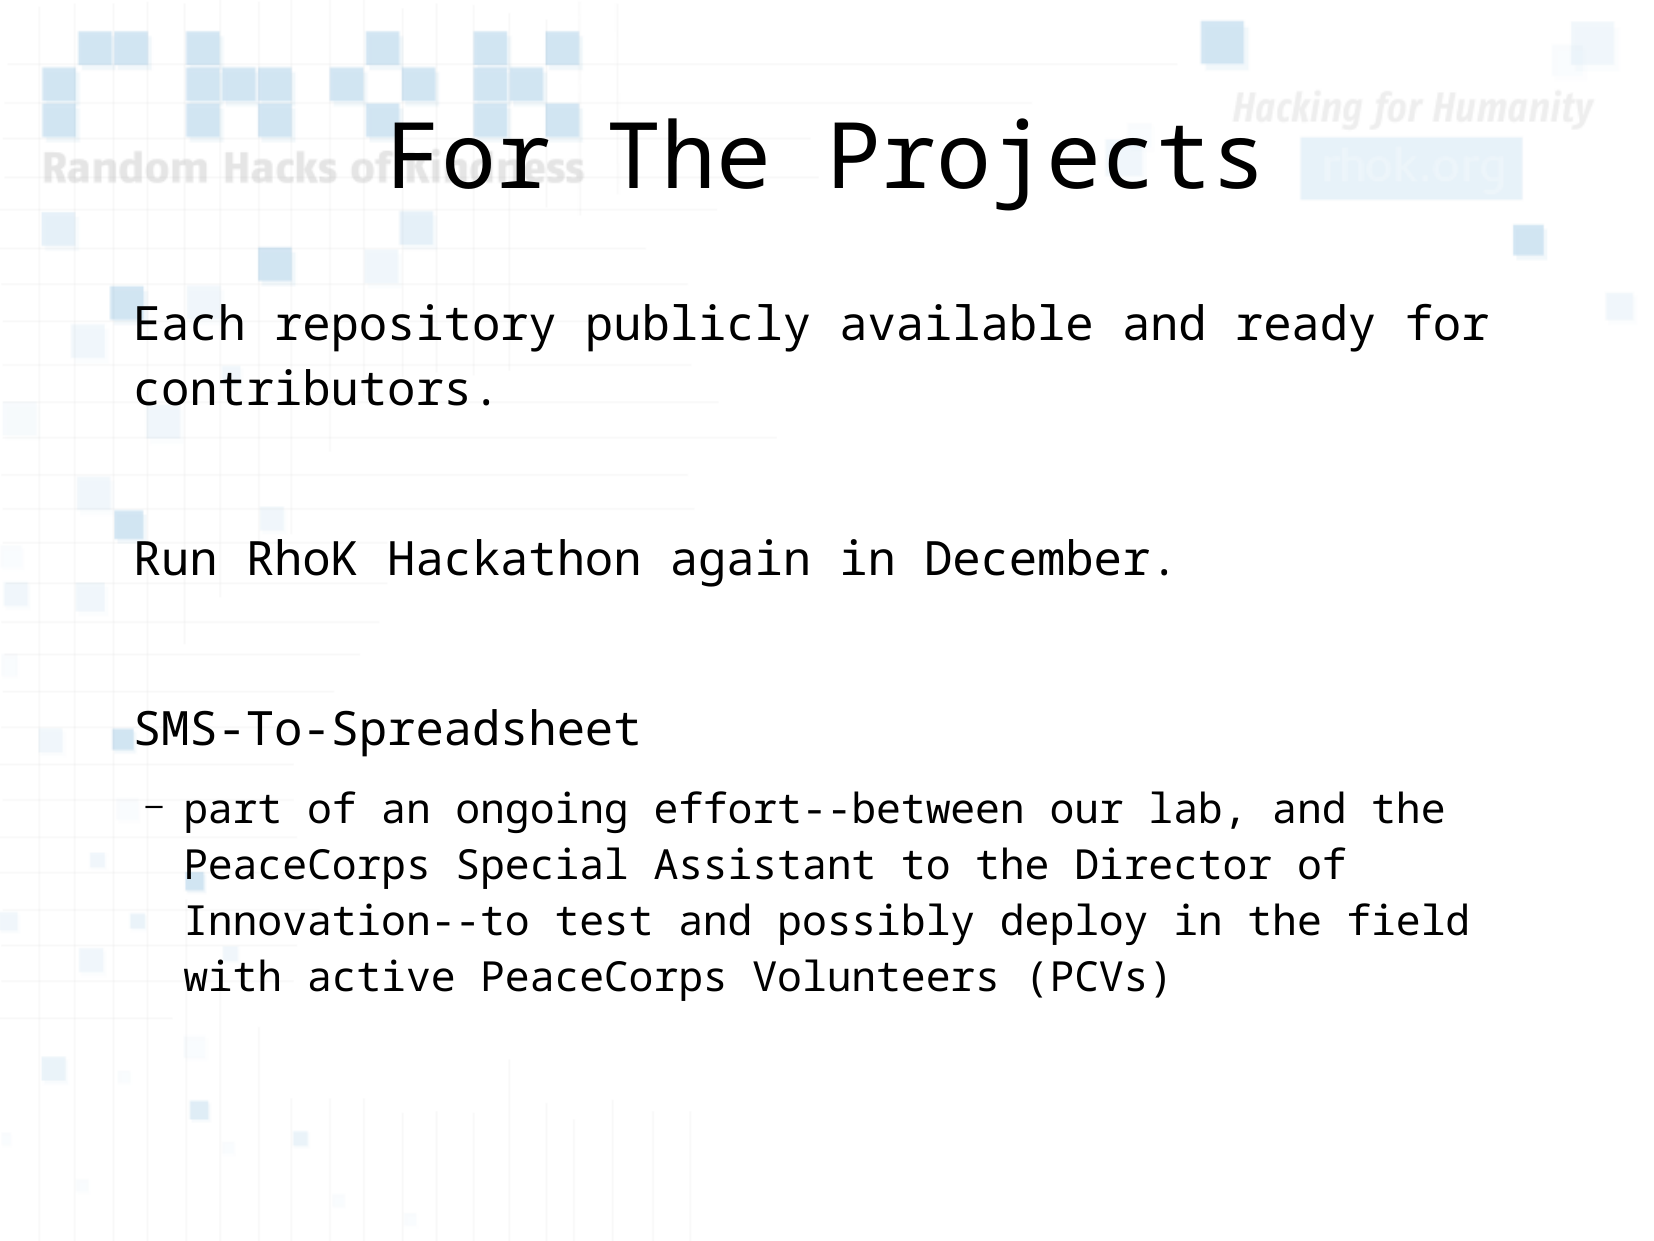

# For The Projects
Each repository publicly available and ready for contributors.
Run RhoK Hackathon again in December.
SMS-To-Spreadsheet
part of an ongoing effort--between our lab, and the PeaceCorps Special Assistant to the Director of Innovation--to test and possibly deploy in the field with active PeaceCorps Volunteers (PCVs)